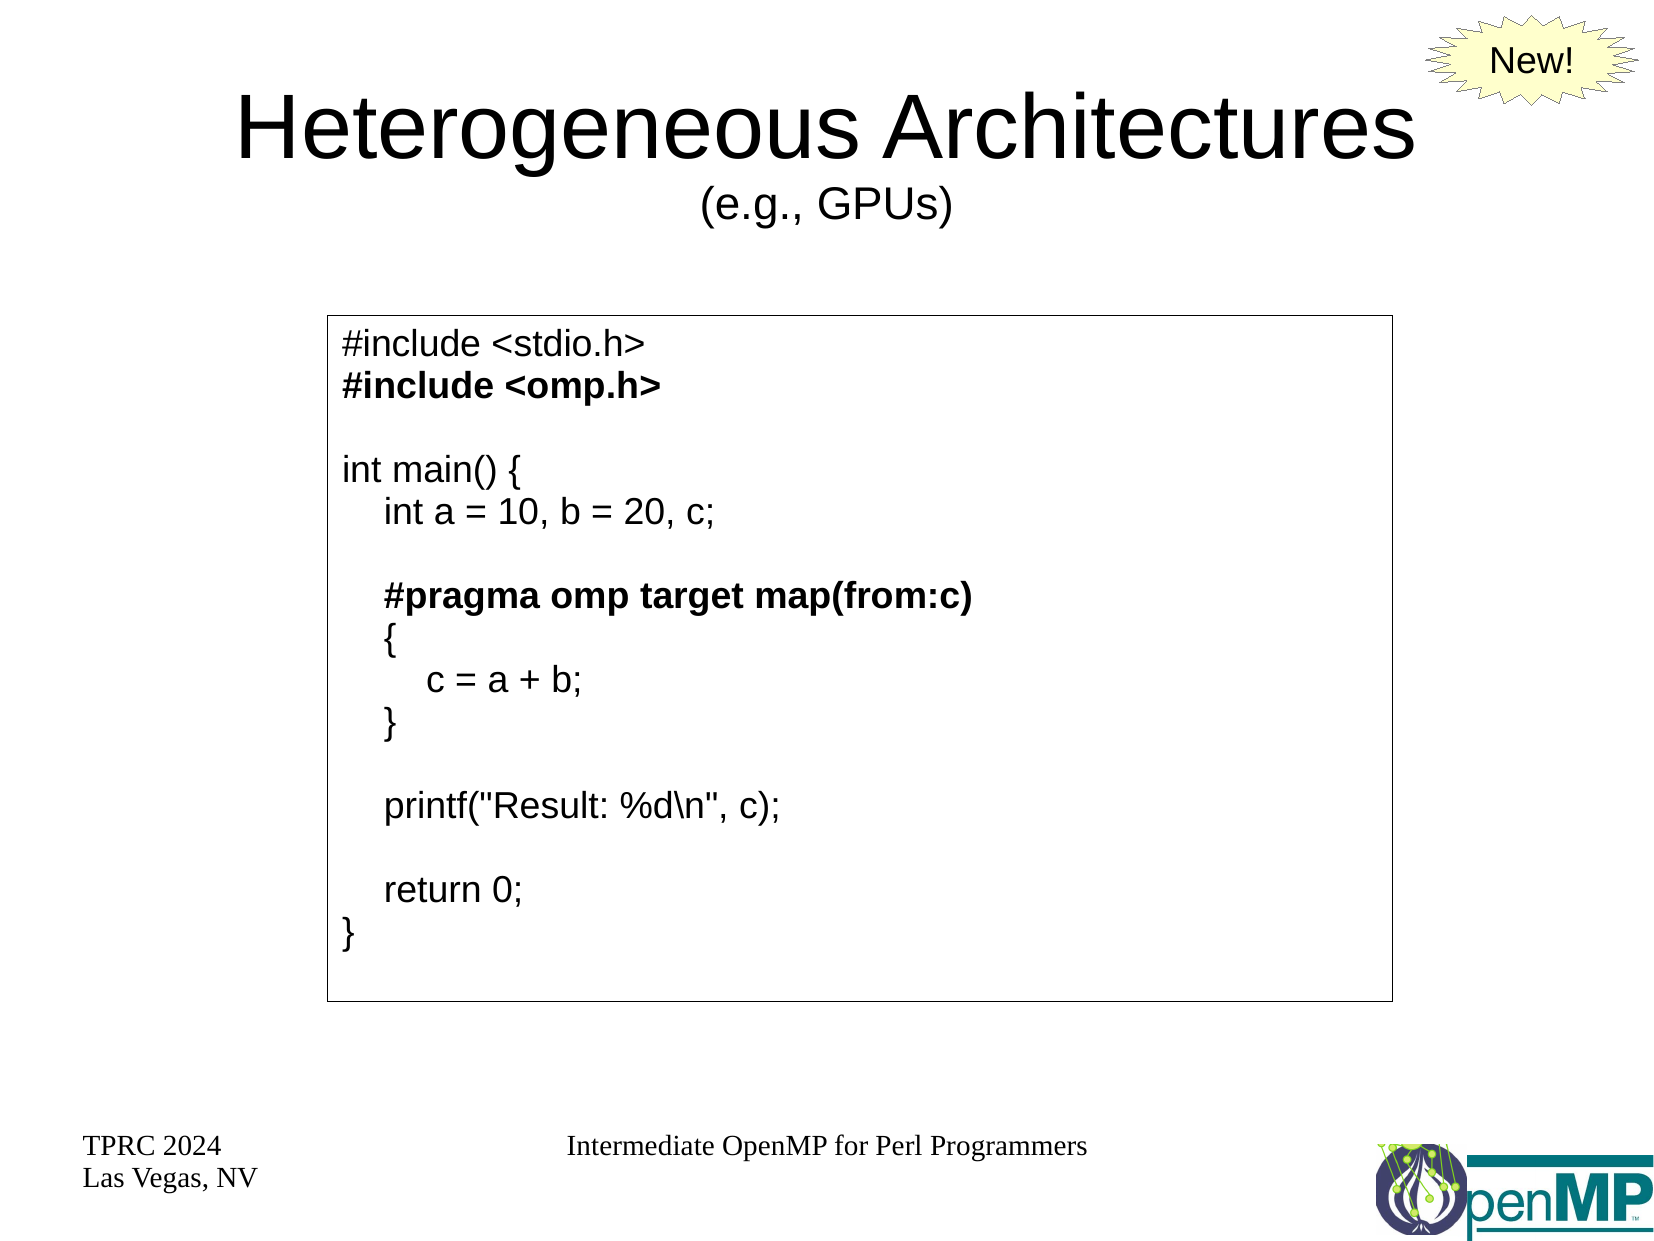

New!
# Heterogeneous Architectures (e.g., GPUs)
#include <stdio.h>
#include <omp.h>
int main() {
 int a = 10, b = 20, c;
 #pragma omp target map(from:c)
 {
 c = a + b;
 }
 printf("Result: %d\n", c);
 return 0;
}